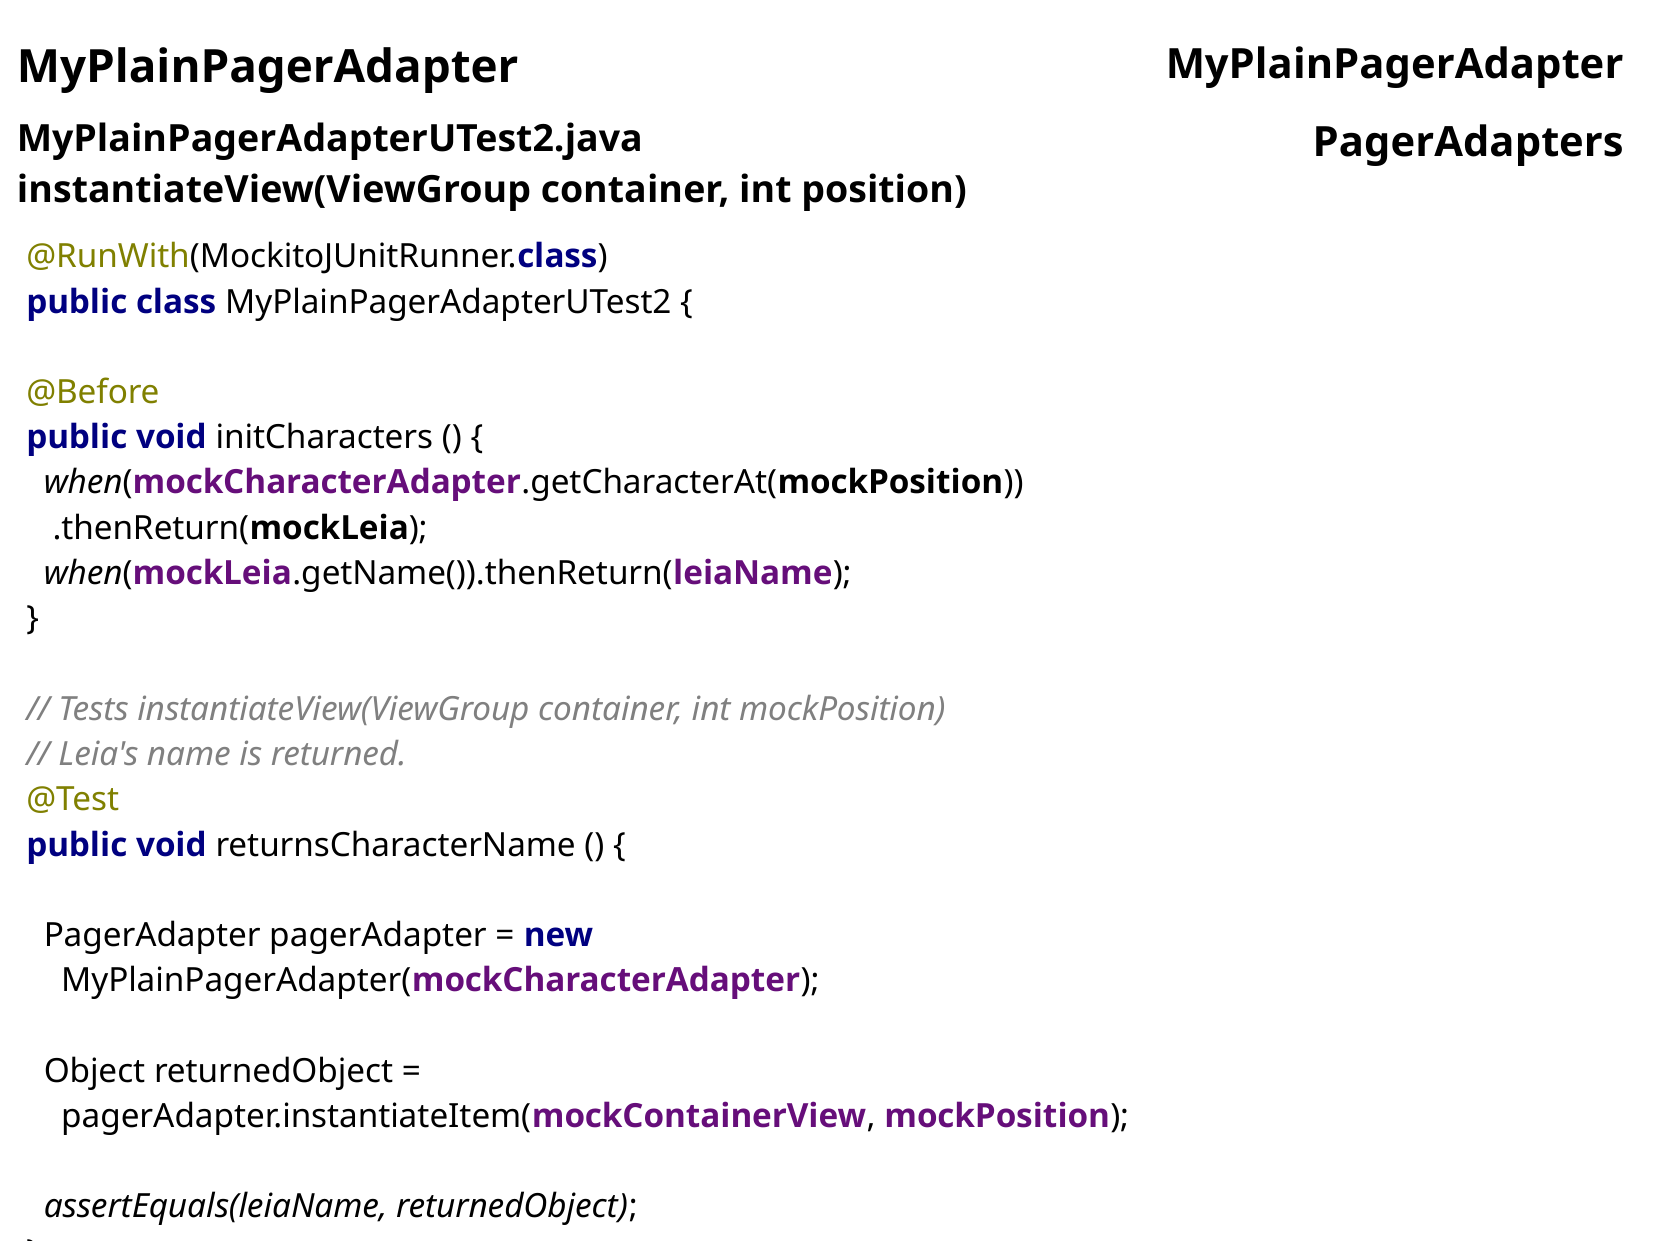

| MyPlainPagerAdapter | MyPlainPagerAdapter |
| --- | --- |
| MyPlainPagerAdapterUTest2.java instantiateView(ViewGroup container, int position) | PagerAdapters |
MyPlainPagerAdapter - Testing instantiateView(ViewGroup container, int position)
 in MyPlainPagerAdapterUTest2.java
@RunWith(MockitoJUnitRunner.class)
public class MyPlainPagerAdapterUTest2 {
@Before
public void initCharacters () {
 when(mockCharacterAdapter.getCharacterAt(mockPosition))
 .thenReturn(mockLeia);
 when(mockLeia.getName()).thenReturn(leiaName);
}
// Tests instantiateView(ViewGroup container, int mockPosition)
// Leia's name is returned.
@Test
public void returnsCharacterName () {
 PagerAdapter pagerAdapter = new
 MyPlainPagerAdapter(mockCharacterAdapter);
 Object returnedObject =
 pagerAdapter.instantiateItem(mockContainerView, mockPosition);
 assertEquals(leiaName, returnedObject);
}